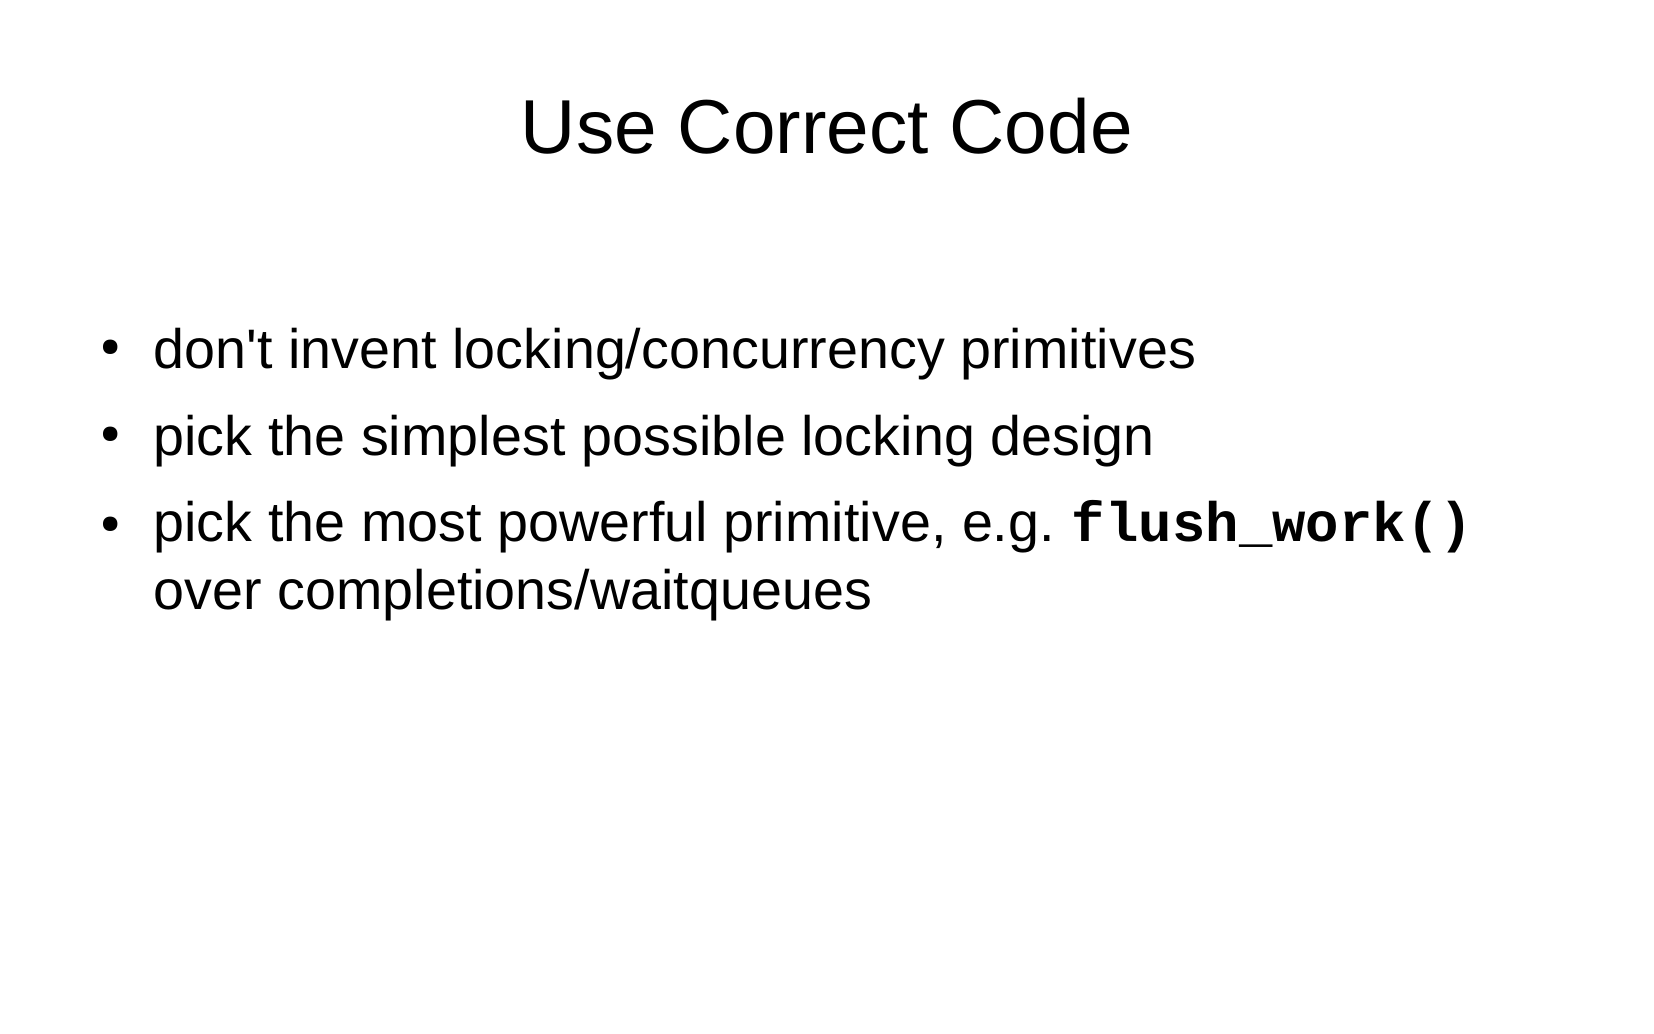

# Use Correct Code
don't invent locking/concurrency primitives
pick the simplest possible locking design
pick the most powerful primitive, e.g. flush_work() over completions/waitqueues